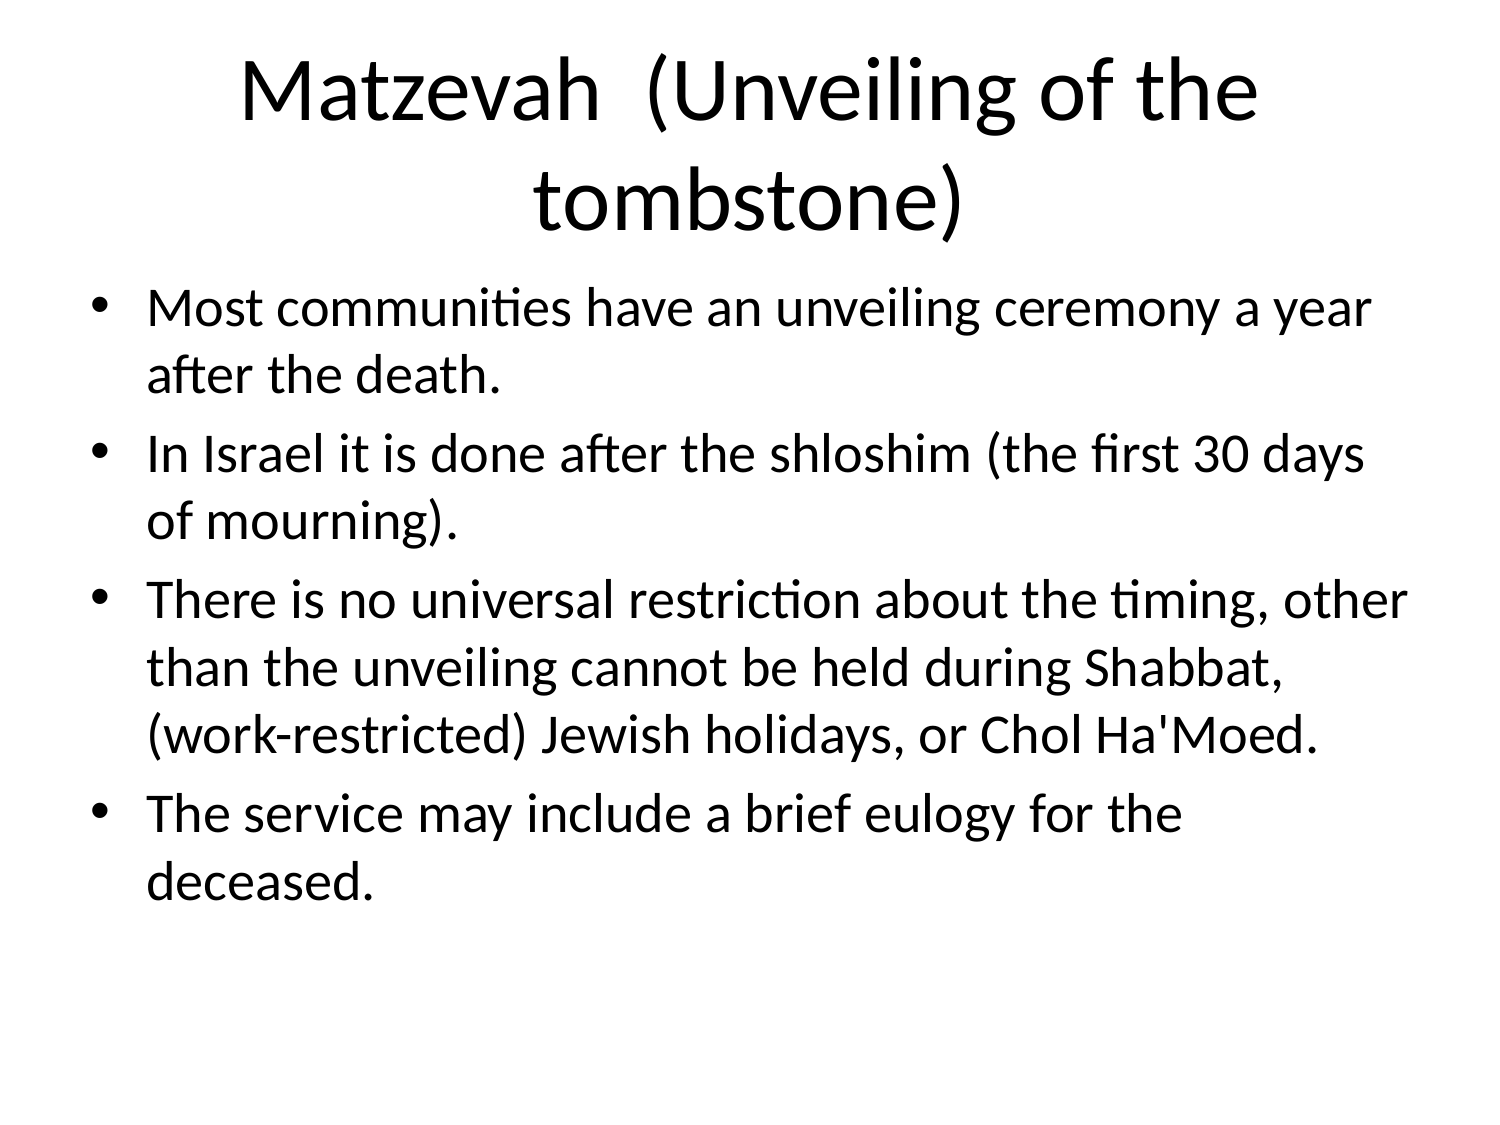

# Matzevah (Unveiling of the tombstone)
Most communities have an unveiling ceremony a year after the death.
In Israel it is done after the shloshim (the first 30 days of mourning).
There is no universal restriction about the timing, other than the unveiling cannot be held during Shabbat, (work-restricted) Jewish holidays, or Chol Ha'Moed.
The service may include a brief eulogy for the deceased.